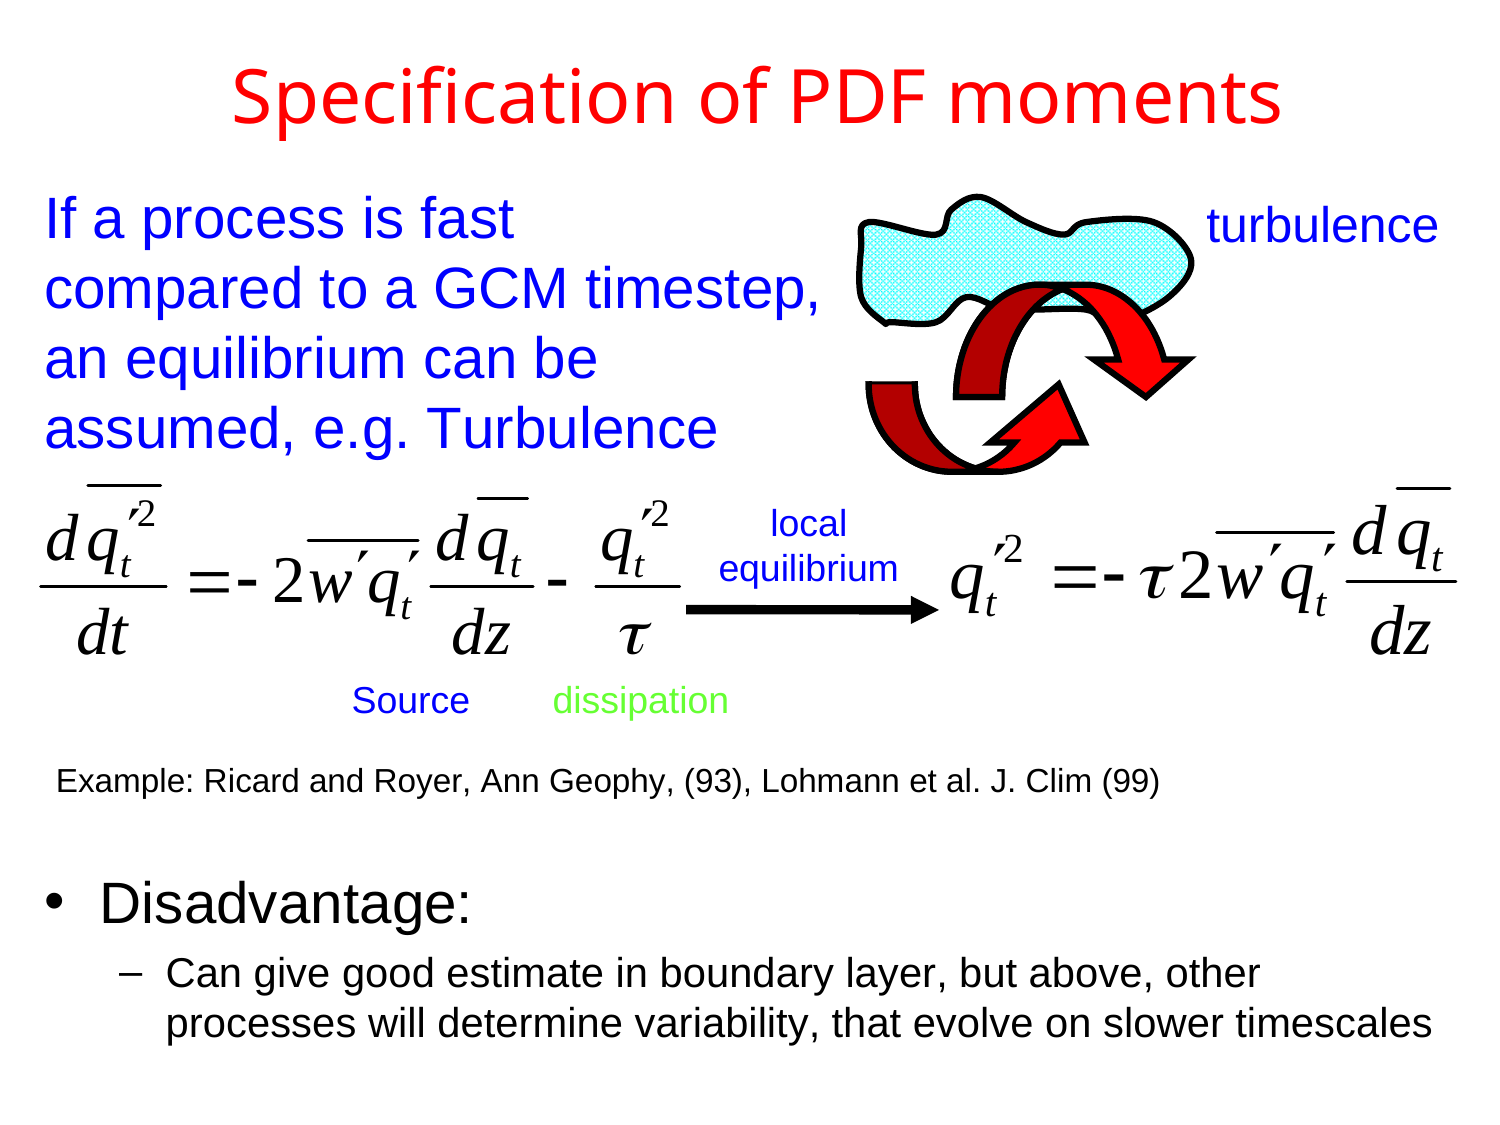

# Specification of PDF moments
If a process is fast
compared to a GCM timestep, an equilibrium can be assumed, e.g. Turbulence
turbulence
local
equilibrium
Source
dissipation
Example: Ricard and Royer, Ann Geophy, (93), Lohmann et al. J. Clim (99)‏
Disadvantage:
Can give good estimate in boundary layer, but above, other processes will determine variability, that evolve on slower timescales